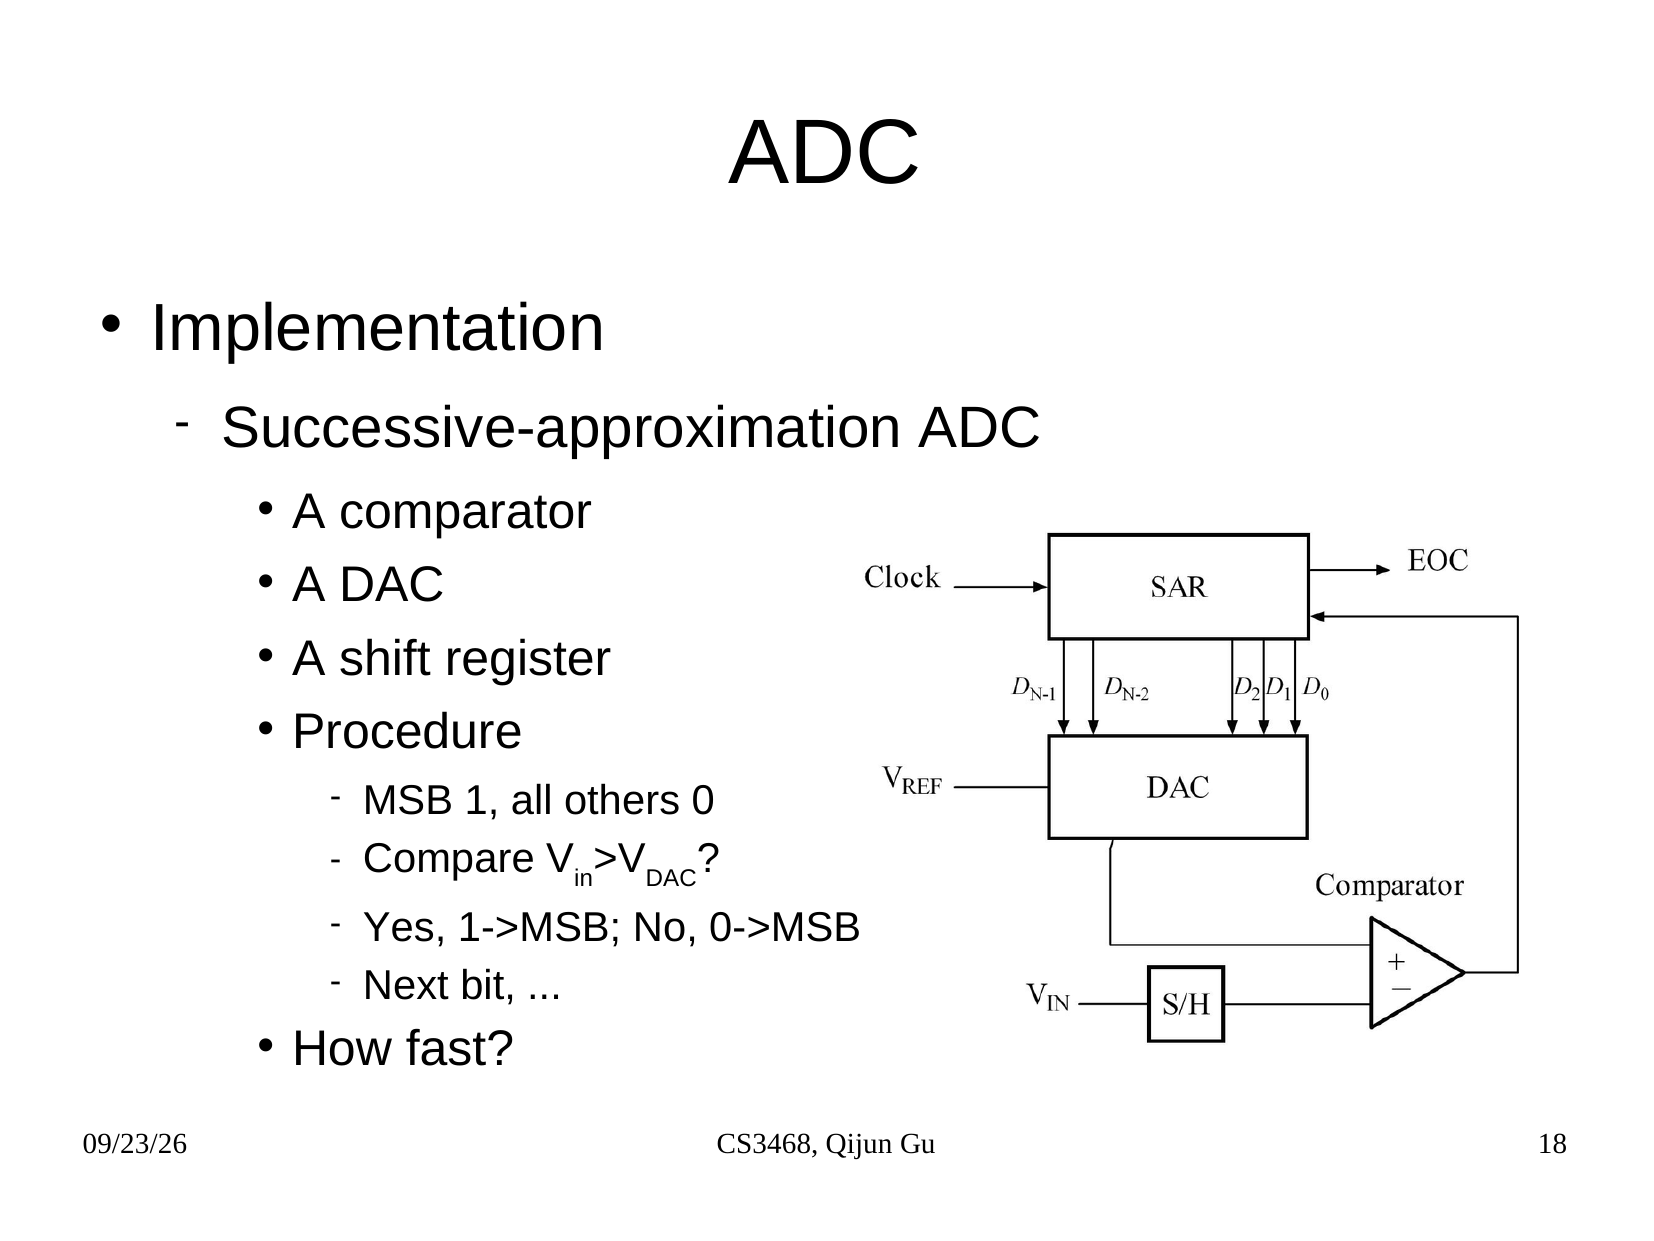

# ADC
Implementation
Successive-approximation ADC
A comparator
A DAC
A shift register
Procedure
MSB 1, all others 0
Compare Vin>VDAC?
Yes, 1->MSB; No, 0->MSB
Next bit, ...
How fast?
CS3468, Qijun Gu
18